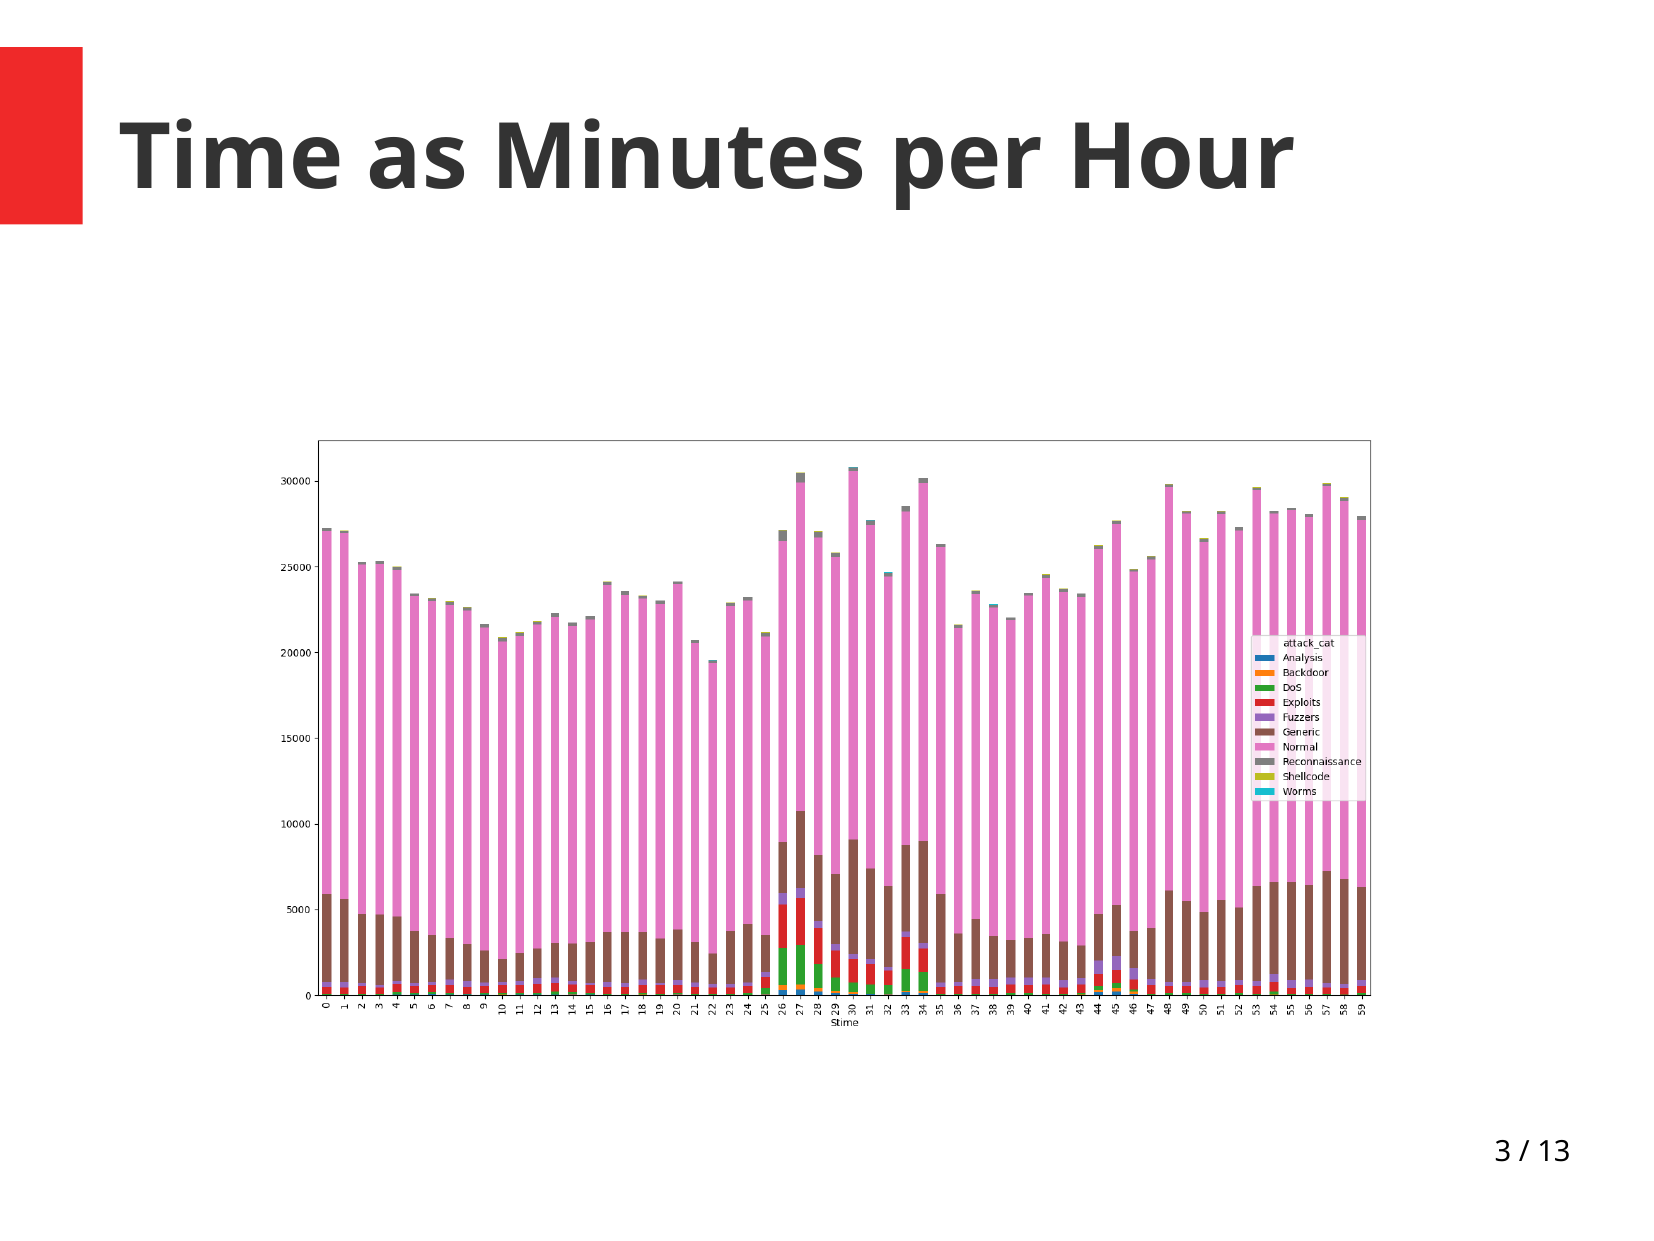

# Time as Minutes per Hour
3